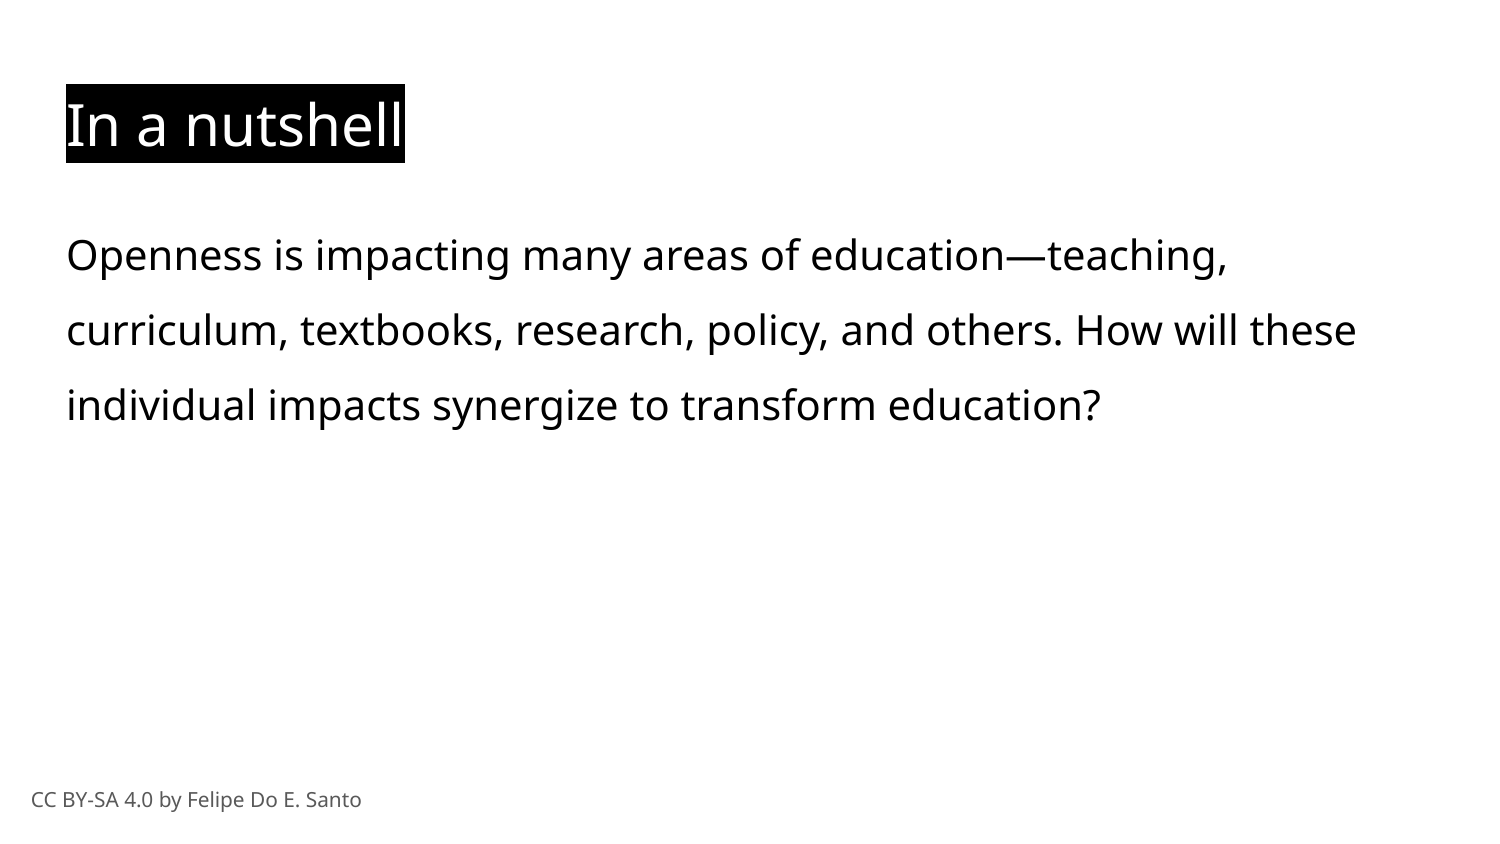

# In a nutshell
Openness is impacting many areas of education—teaching, curriculum, textbooks, research, policy, and others. How will these individual impacts synergize to transform education?
CC BY-SA 4.0 by Felipe Do E. Santo